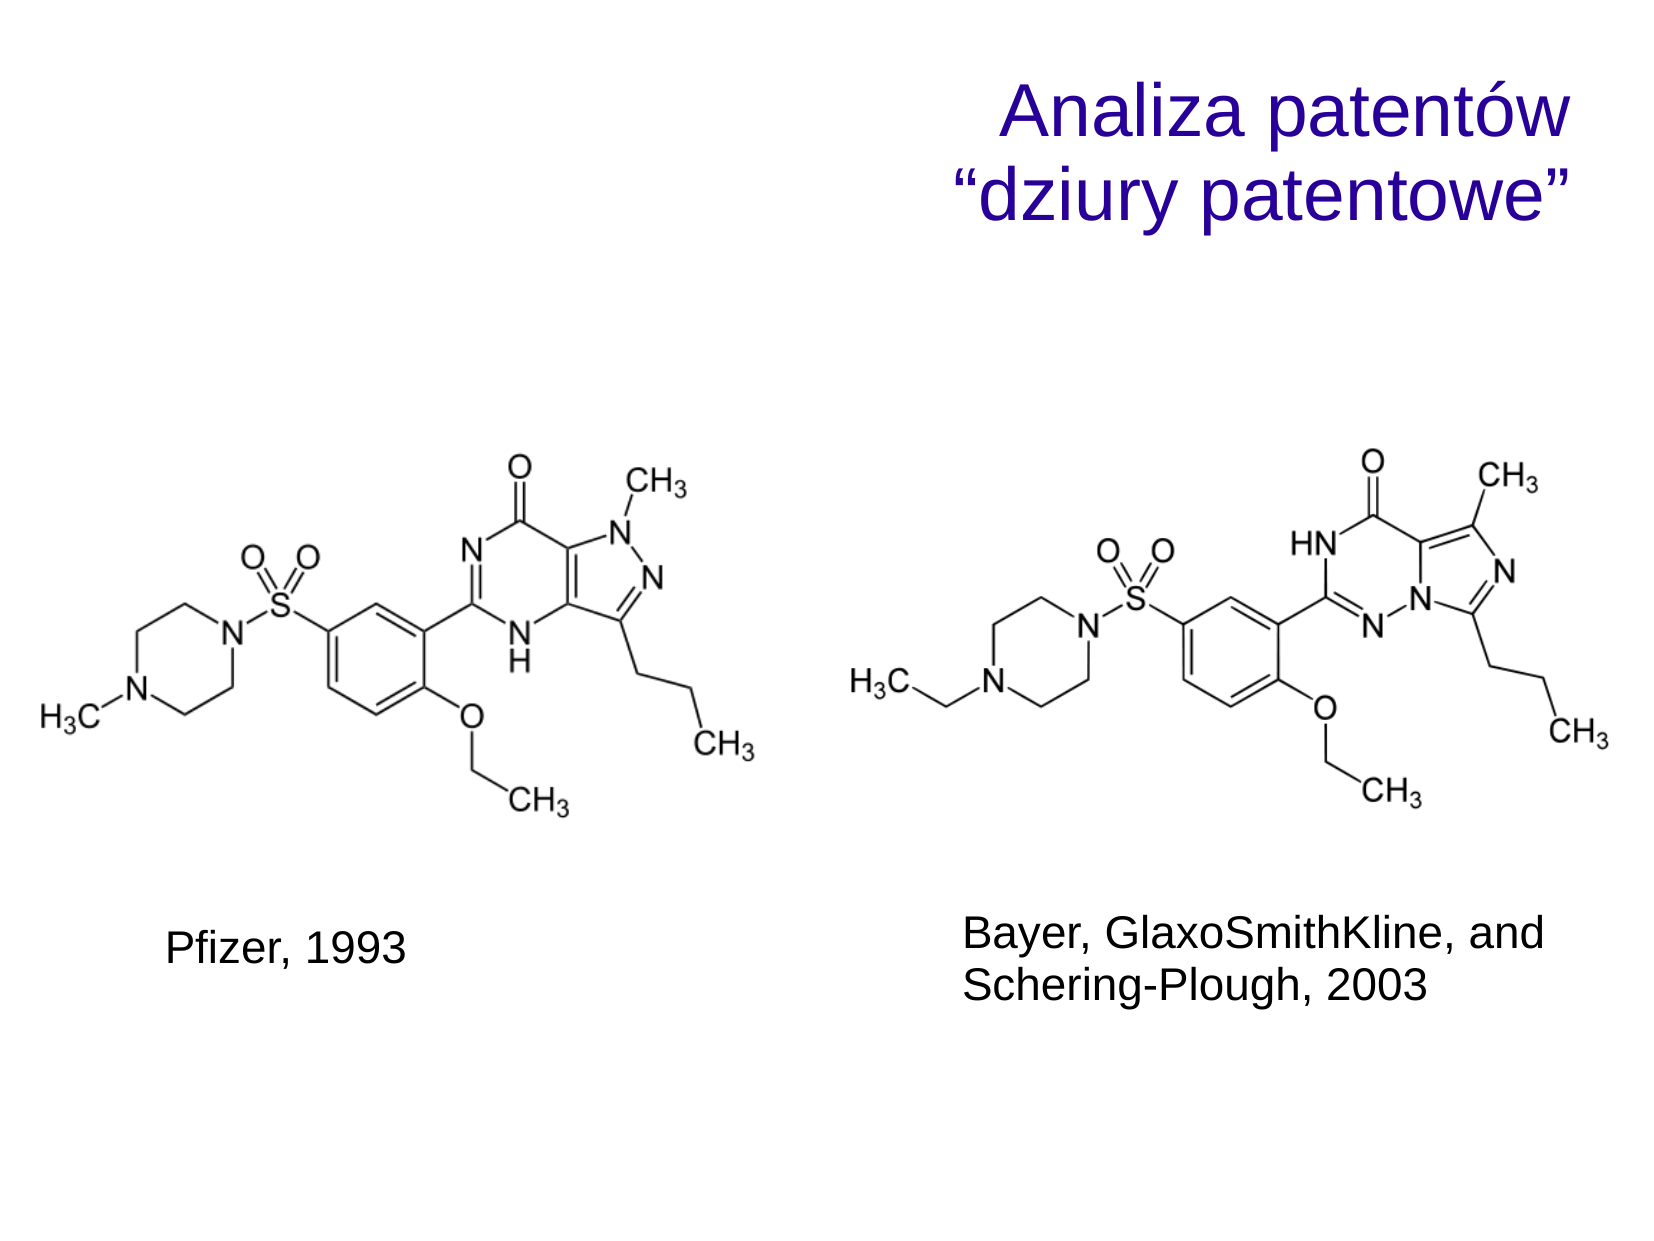

# Analiza patentów “dziury patentowe”
Bayer, GlaxoSmithKline, and Schering-Plough, 2003
Pfizer, 1993